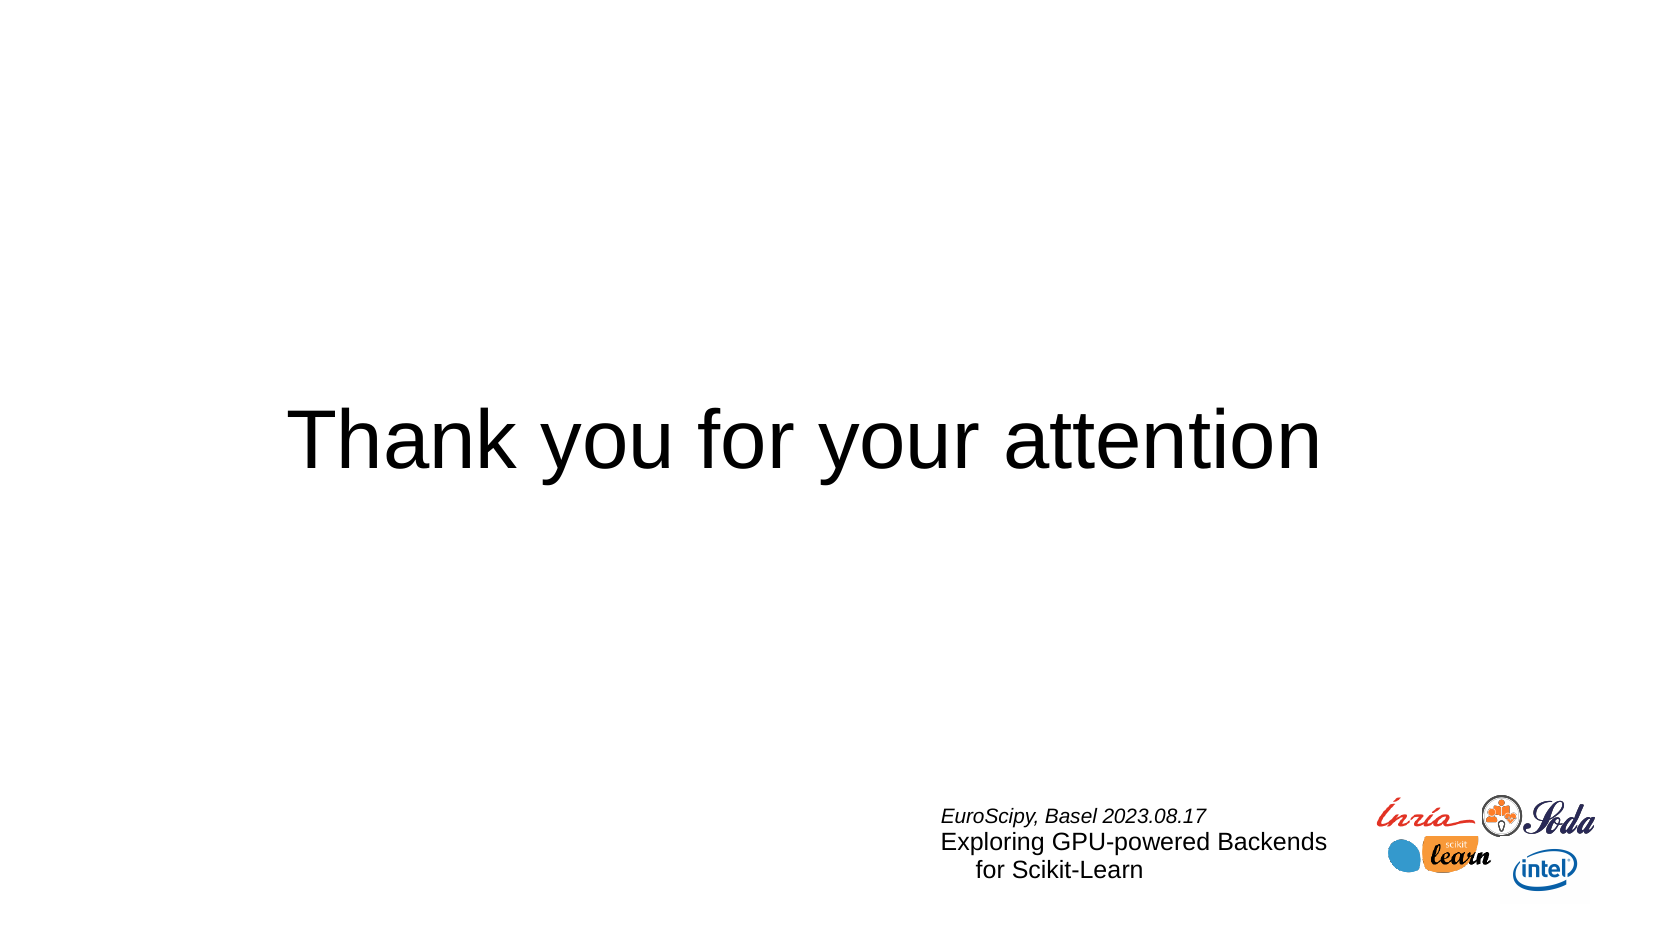

Thank you for your attention
 EuroScipy, Basel 2023.08.17
 Exploring GPU-powered Backends
 for Scikit-Learn